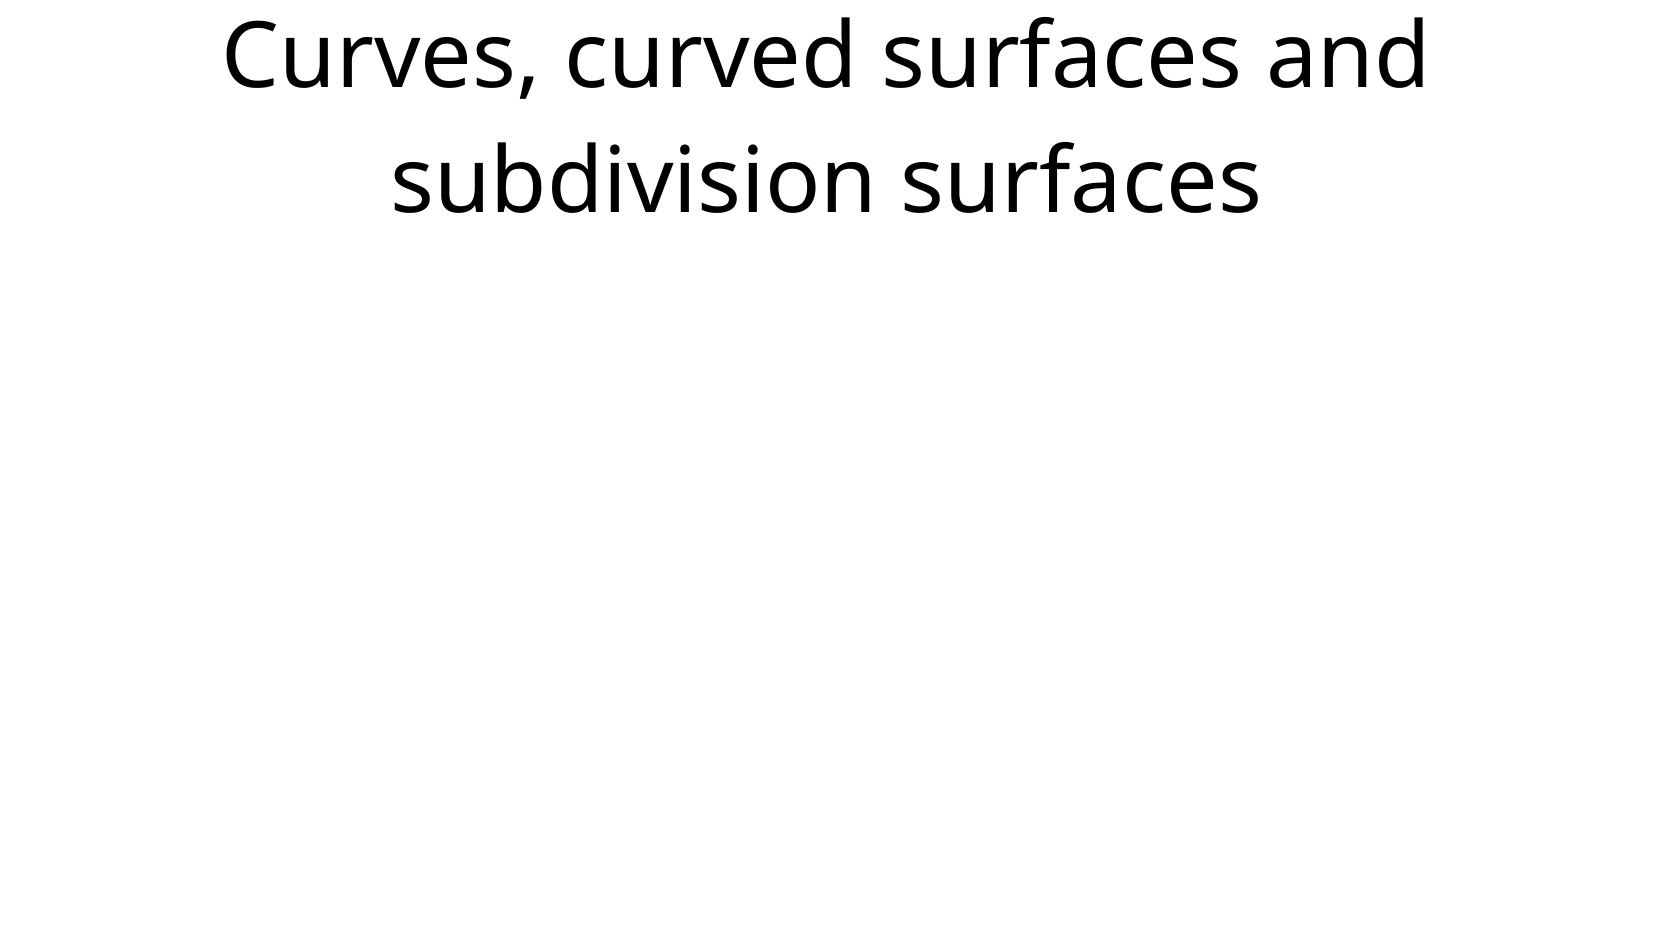

# Curves, curved surfaces and subdivision surfaces